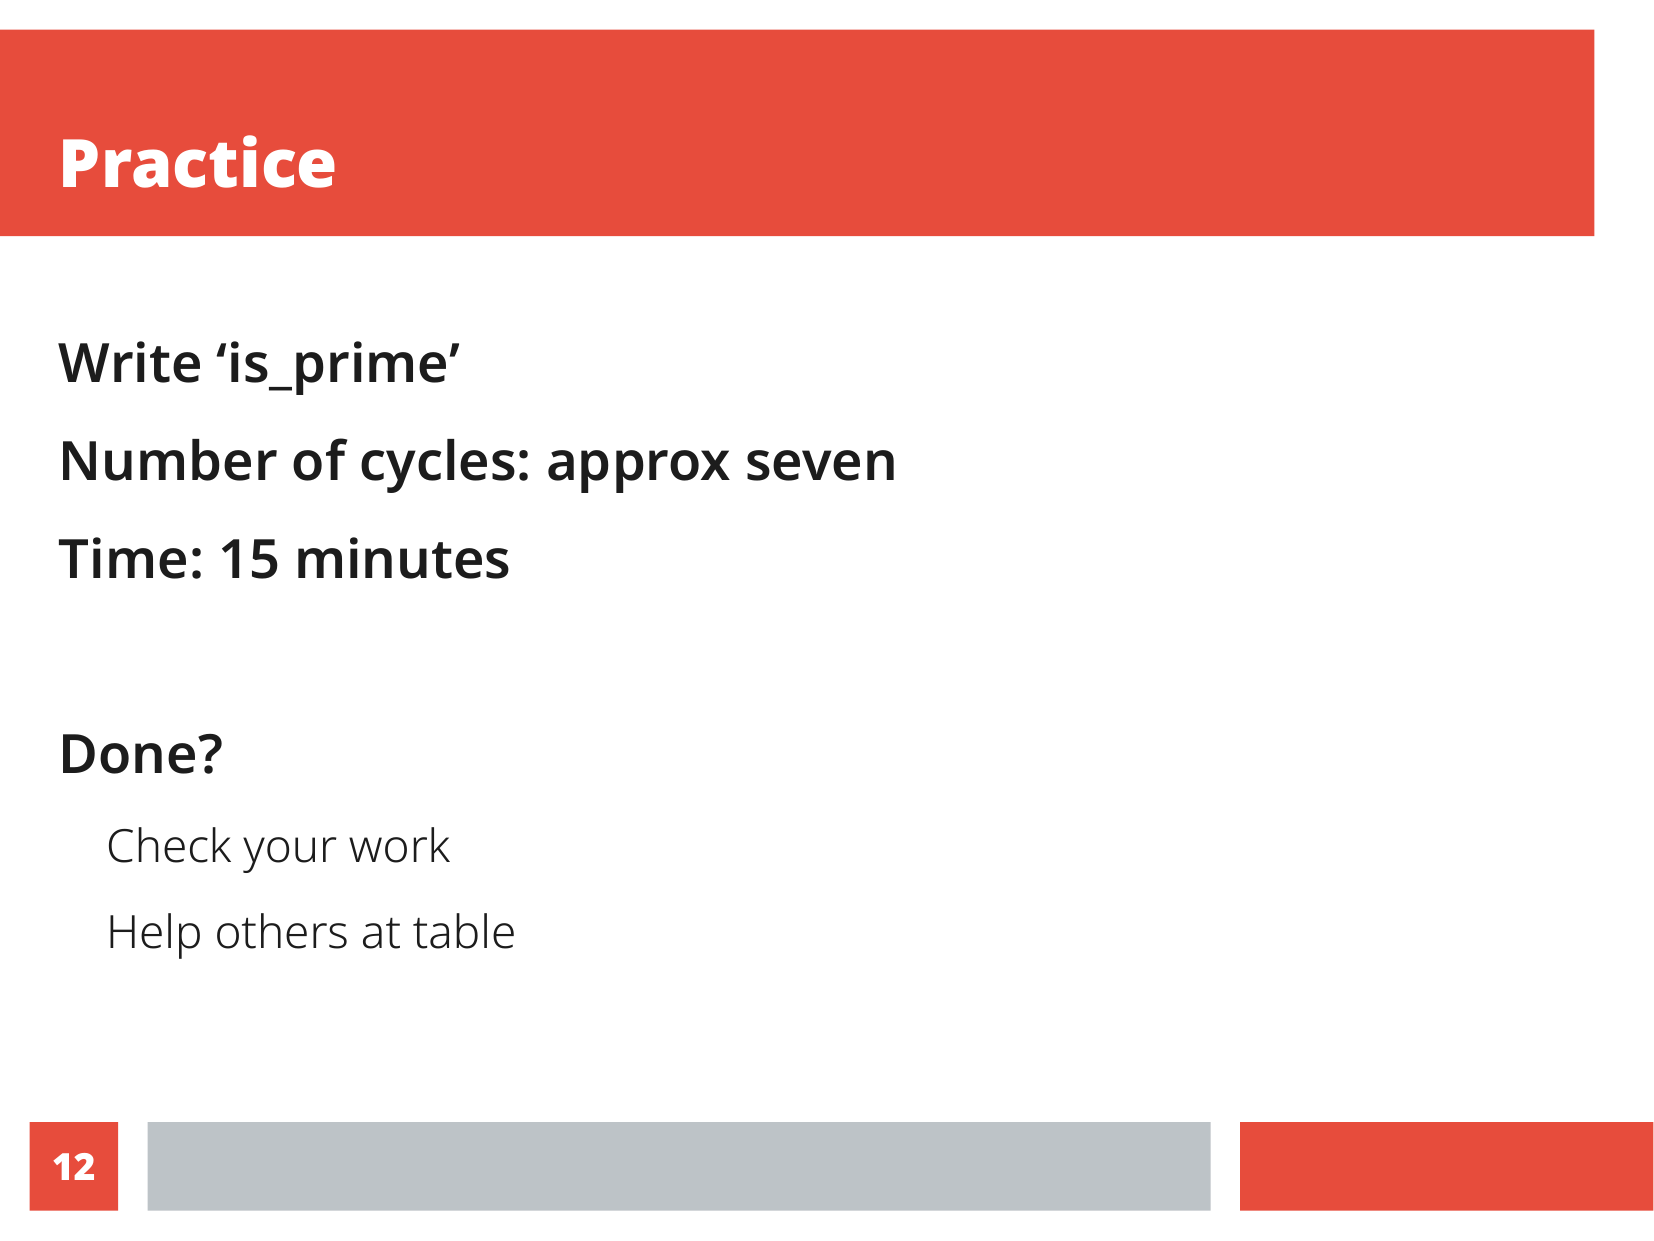

# Practice
Write ‘is_prime’
Number of cycles: approx seven
Time: 15 minutes
Done?
Check your work
Help others at table
12